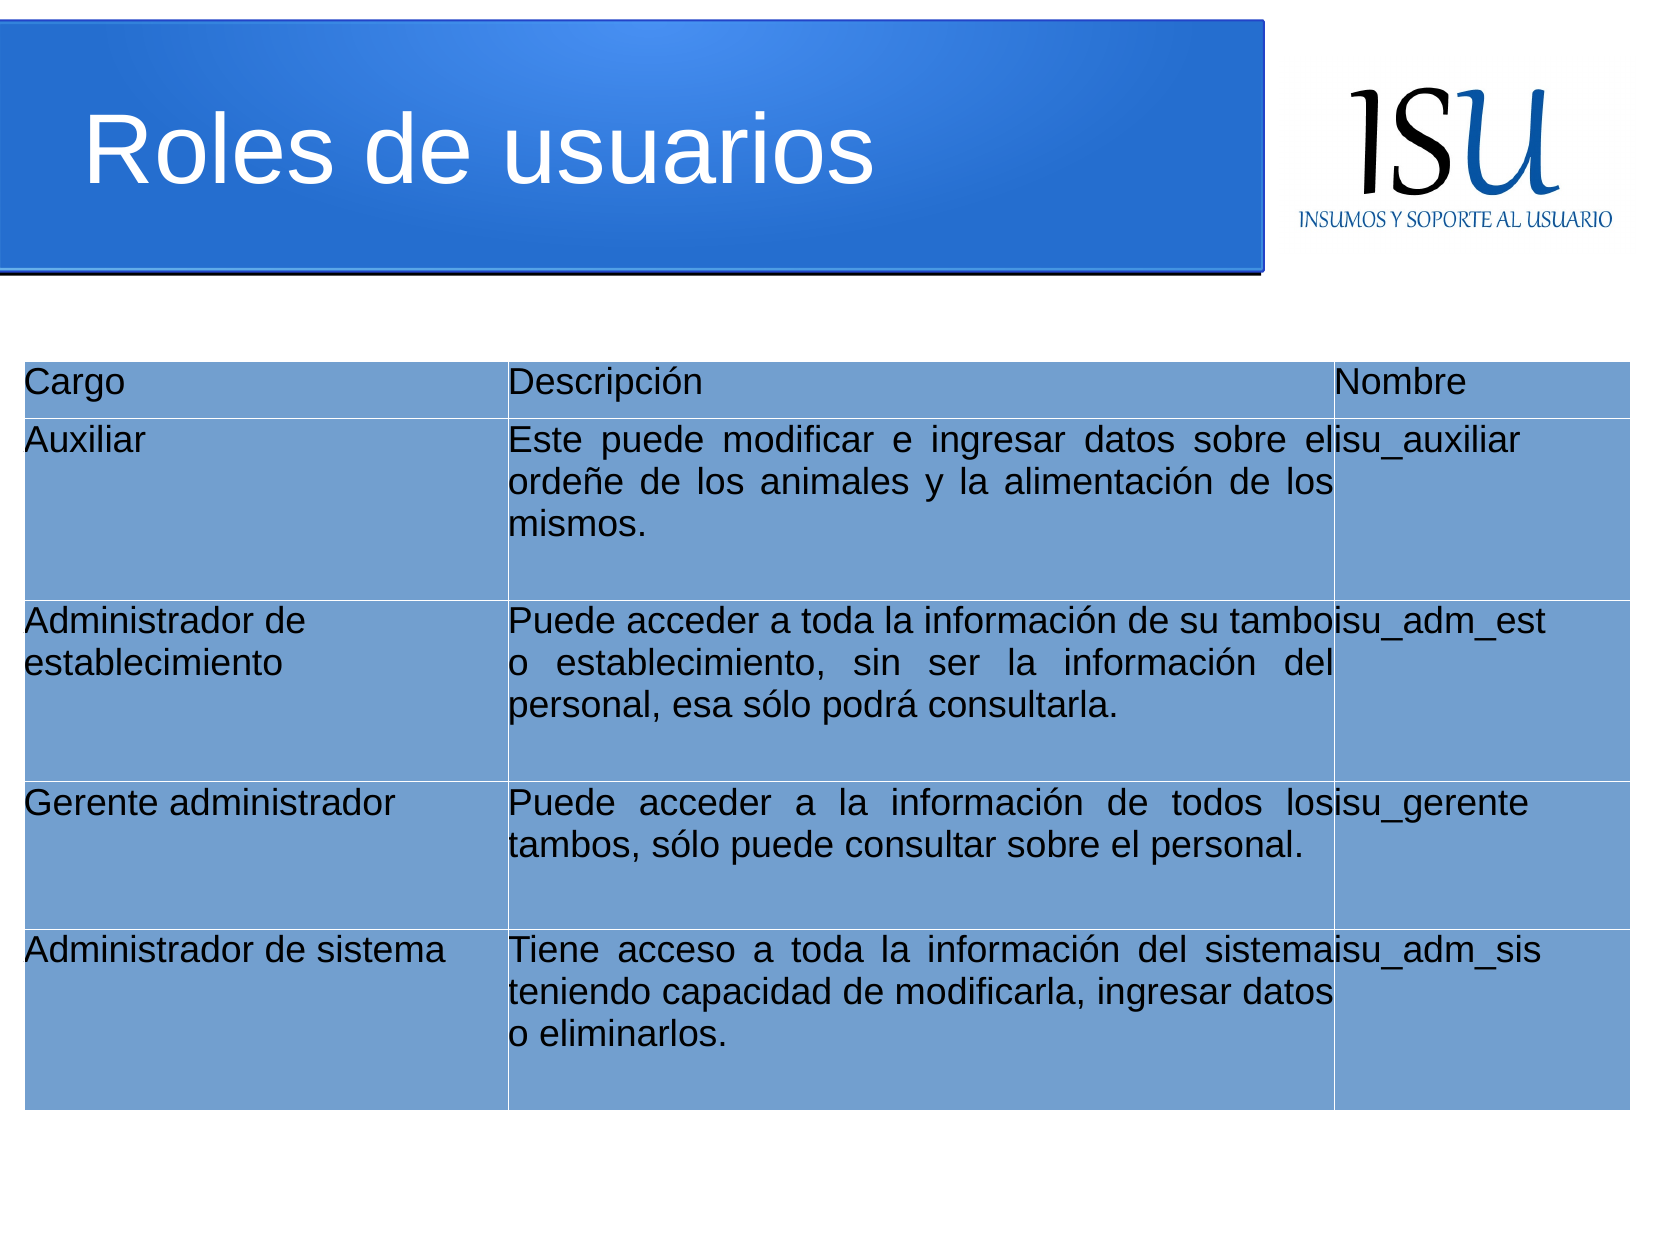

# Roles de usuarios
| Cargo | Descripción | Nombre |
| --- | --- | --- |
| Auxiliar | Este puede modificar e ingresar datos sobre el ordeñe de los animales y la alimentación de los mismos. | isu\_auxiliar |
| Administrador de establecimiento | Puede acceder a toda la información de su tambo o establecimiento, sin ser la información del personal, esa sólo podrá consultarla. | isu\_adm\_est |
| Gerente administrador | Puede acceder a la información de todos los tambos, sólo puede consultar sobre el personal. | isu\_gerente |
| Administrador de sistema | Tiene acceso a toda la información del sistema teniendo capacidad de modificarla, ingresar datos o eliminarlos. | isu\_adm\_sis |